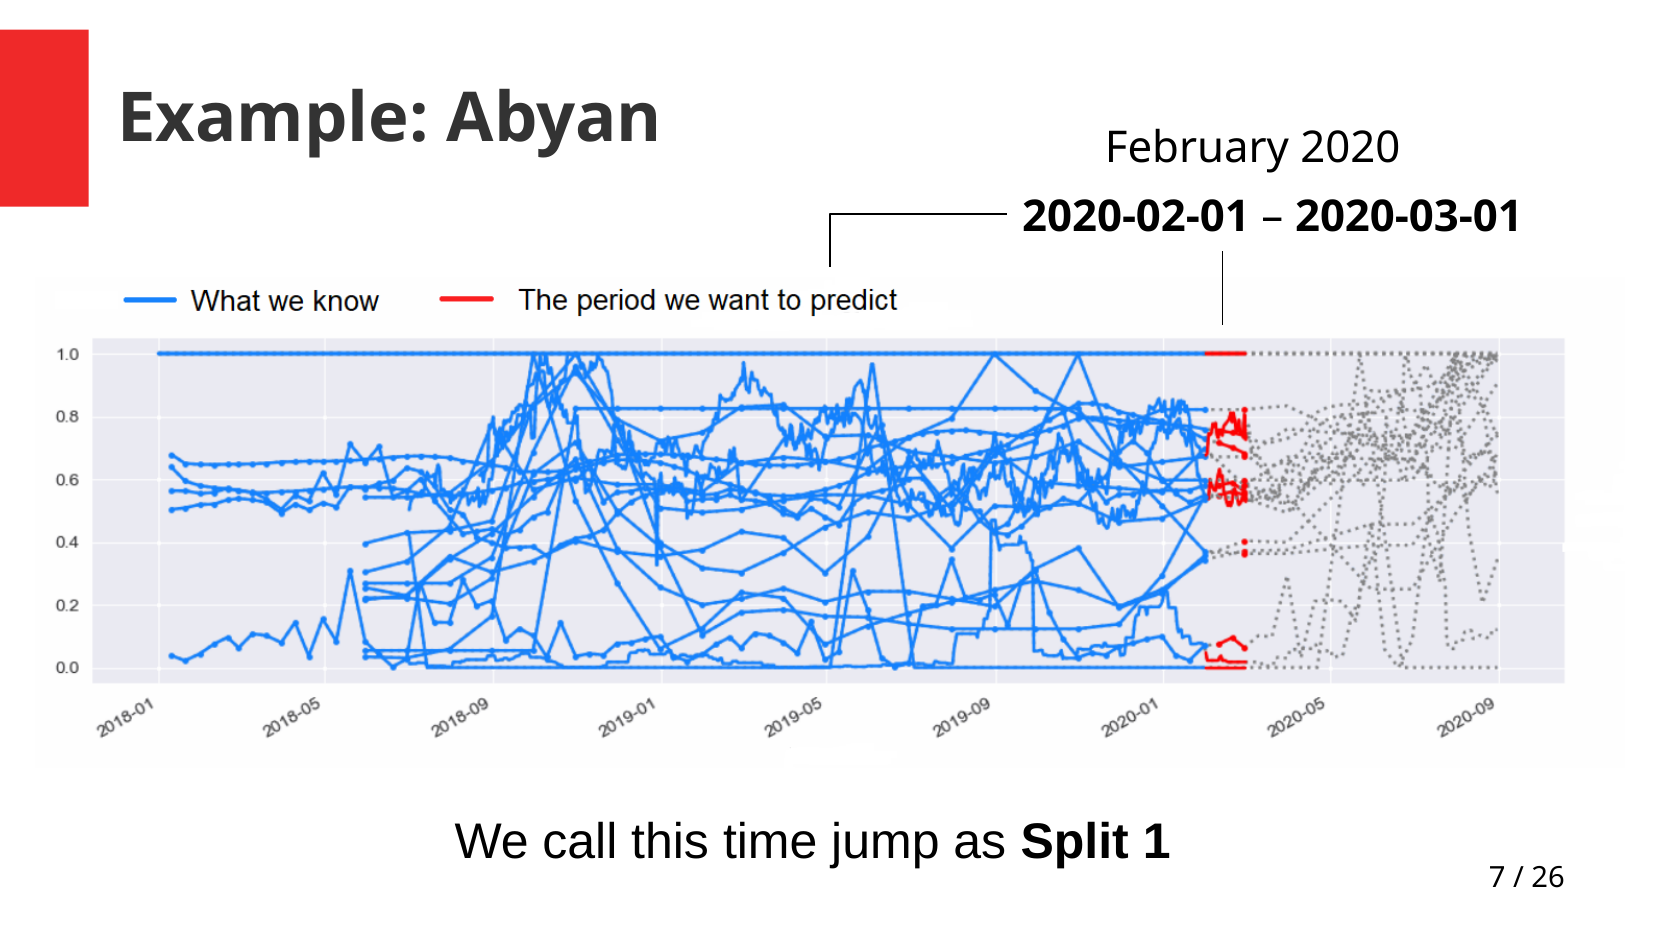

# Example: Abyan
February 2020
2020-02-01 – 2020-03-01
We call this time jump as Split 1
7